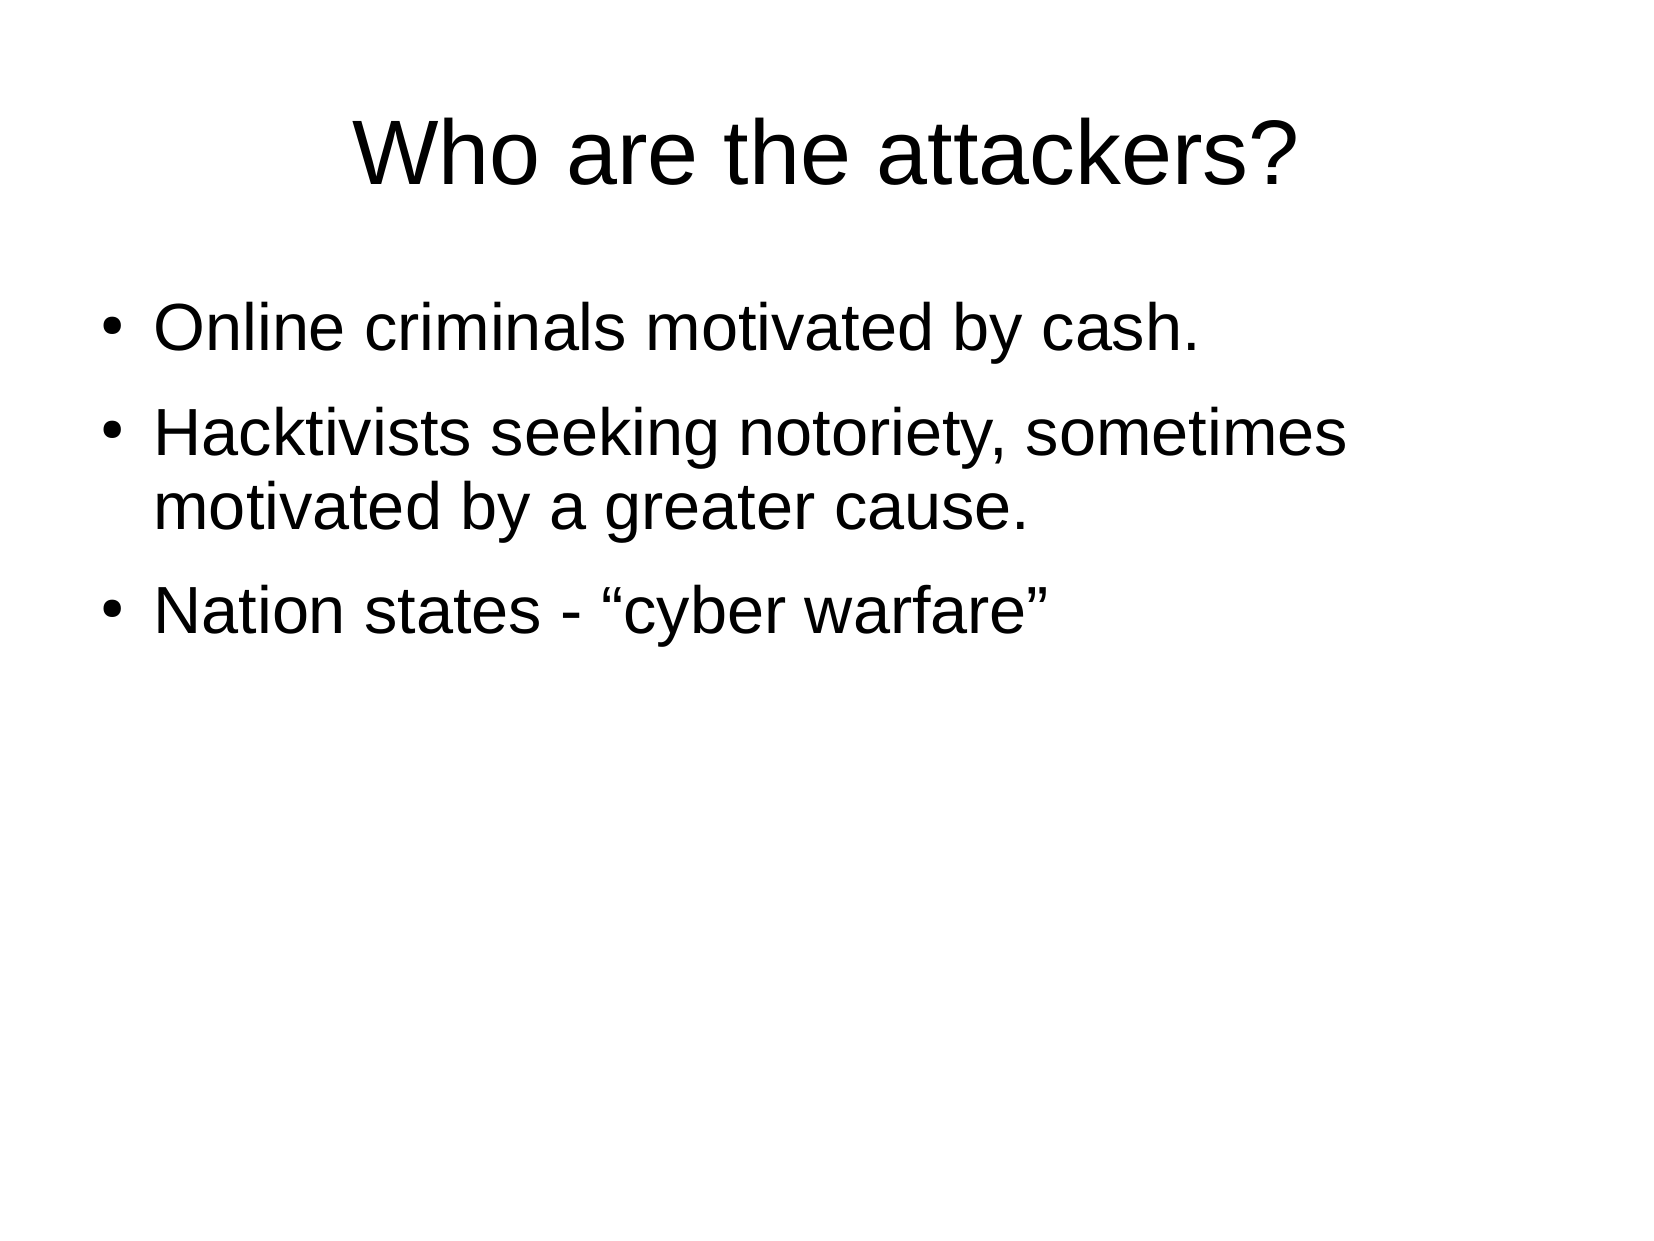

# Who are the attackers?
Online criminals motivated by cash.
Hacktivists seeking notoriety, sometimes motivated by a greater cause.
Nation states - “cyber warfare”